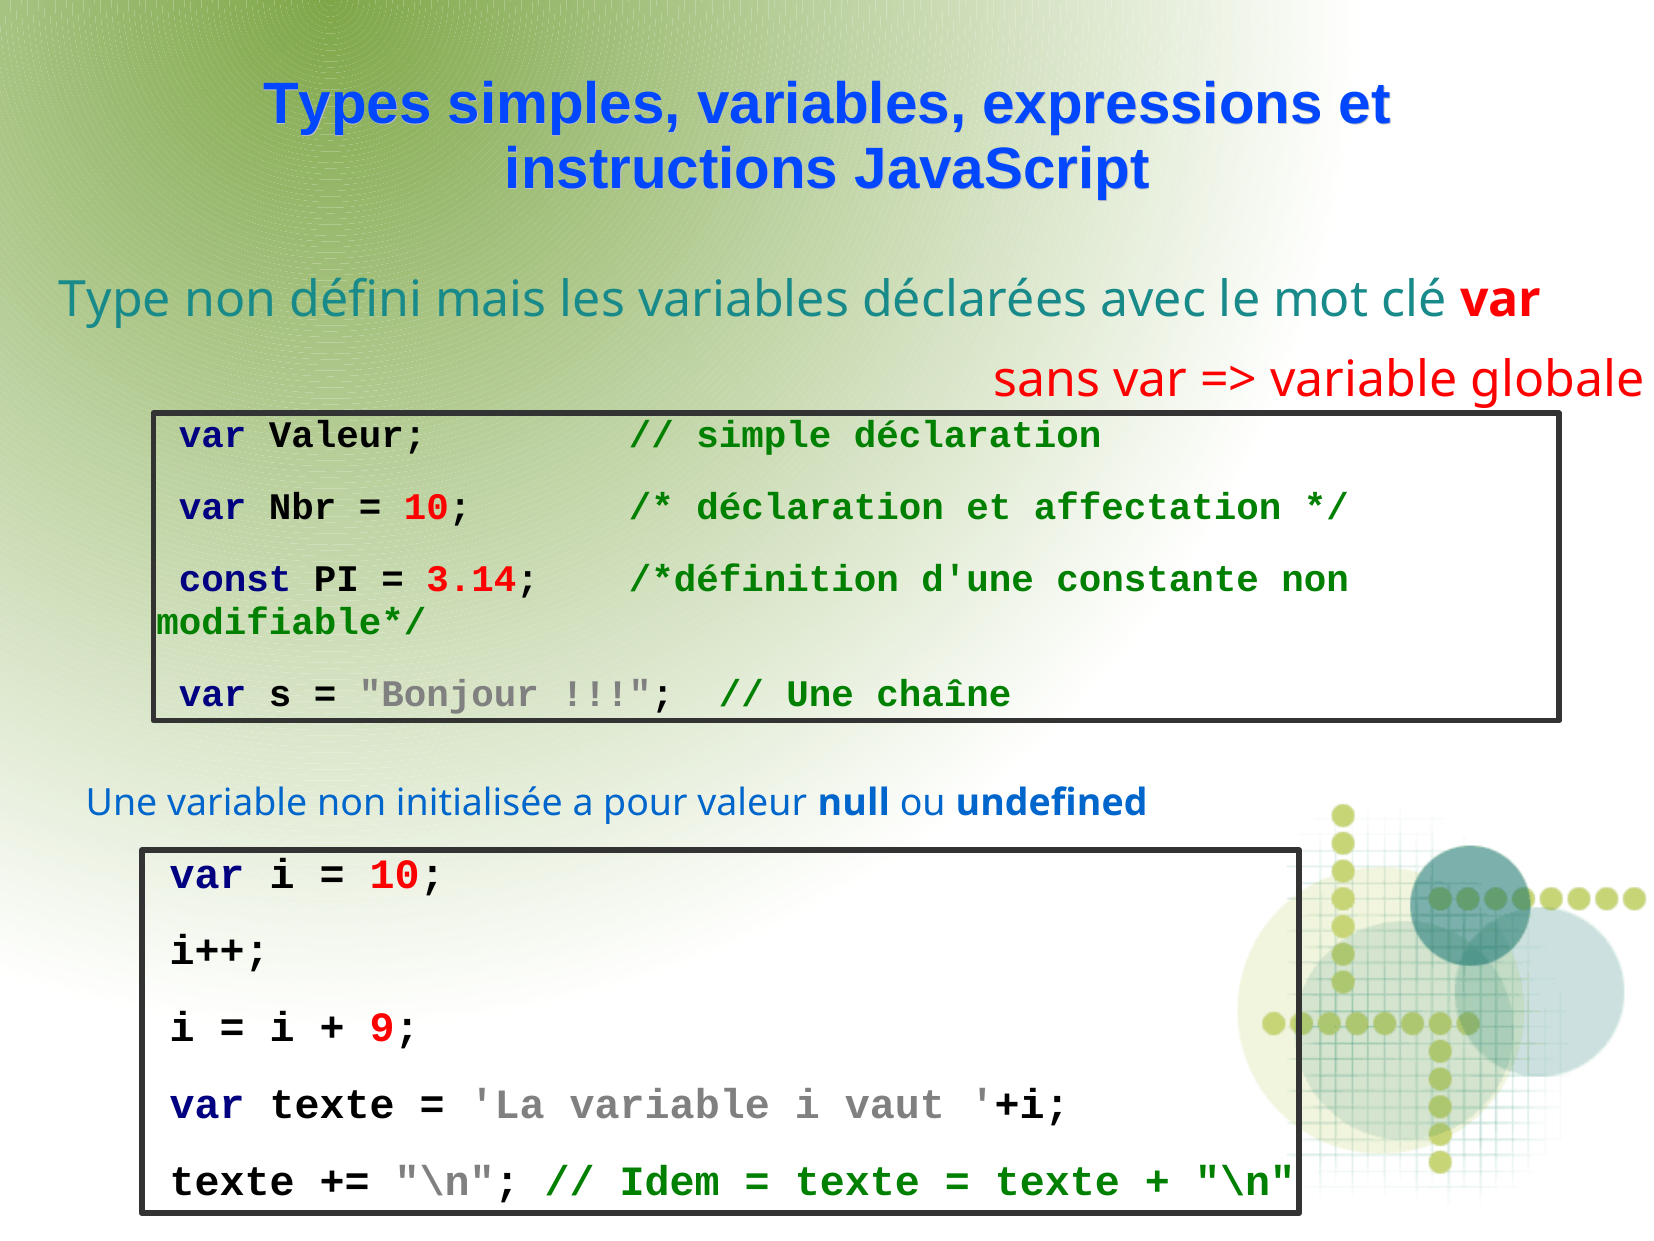

Types simples, variables, expressions et instructions JavaScript
Type non défini mais les variables déclarées avec le mot clé var
 sans var => variable globale
 var Valeur; // simple déclaration
 var Nbr = 10; /* déclaration et affectation */
 const PI = 3.14; /*définition d'une constante non modifiable*/
 var s = "Bonjour !!!"; // Une chaîne
Une variable non initialisée a pour valeur null ou undefined
# var i = 10;
 i++;
 i = i + 9;
 var texte = 'La variable i vaut '+i;
 texte += "\n"; // Idem = texte = texte + "\n"